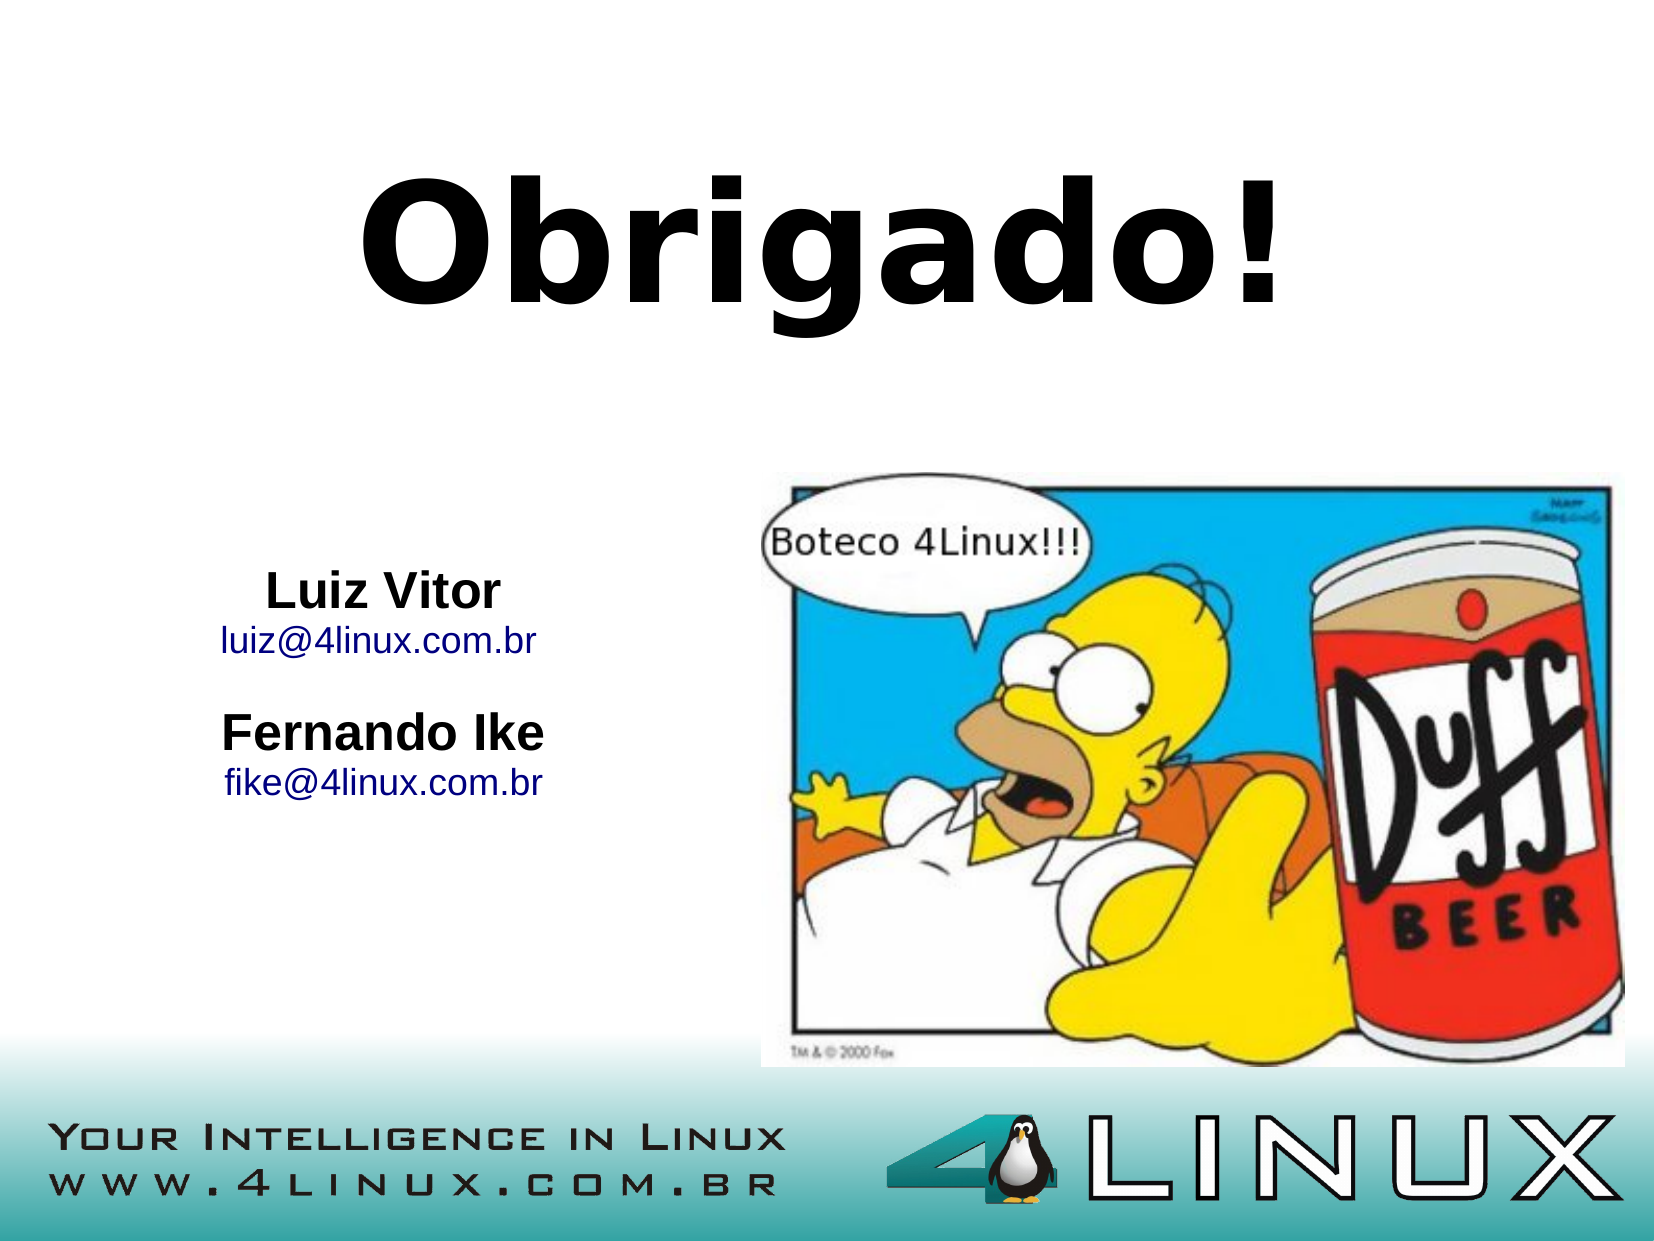

Obrigado!
Luiz Vitor
luiz@4linux.com.br
Fernando Ike
fike@4linux.com.br